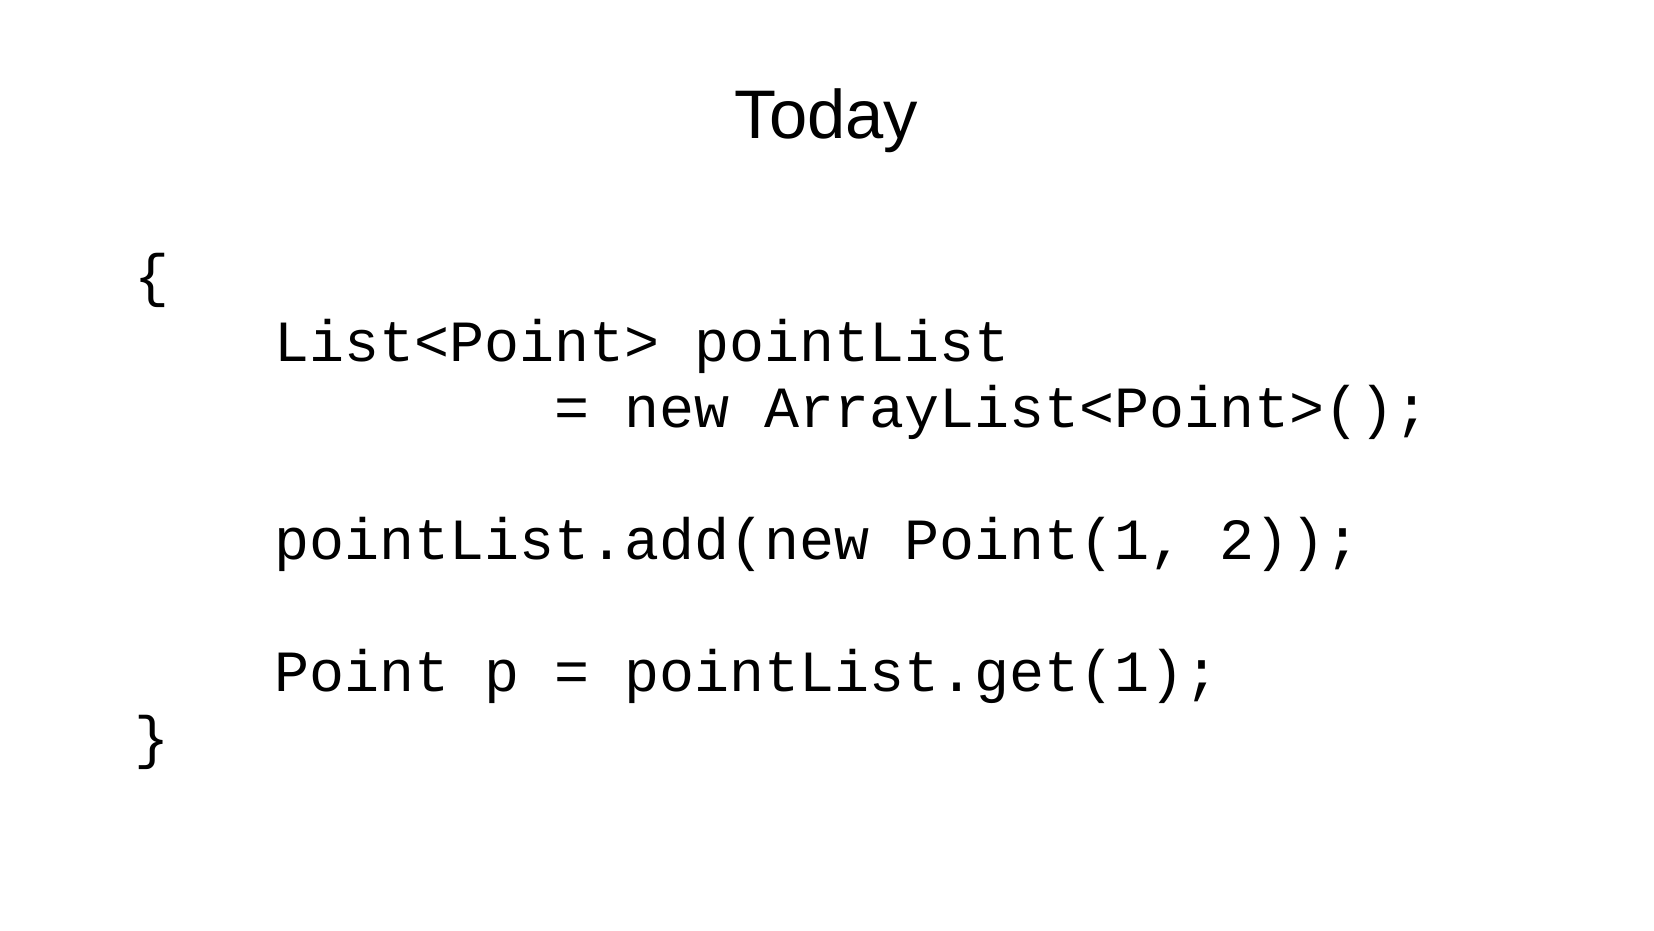

# Today
{
 List<Point> pointList
 = new ArrayList<Point>();
 pointList.add(new Point(1, 2));
 Point p = pointList.get(1);
}